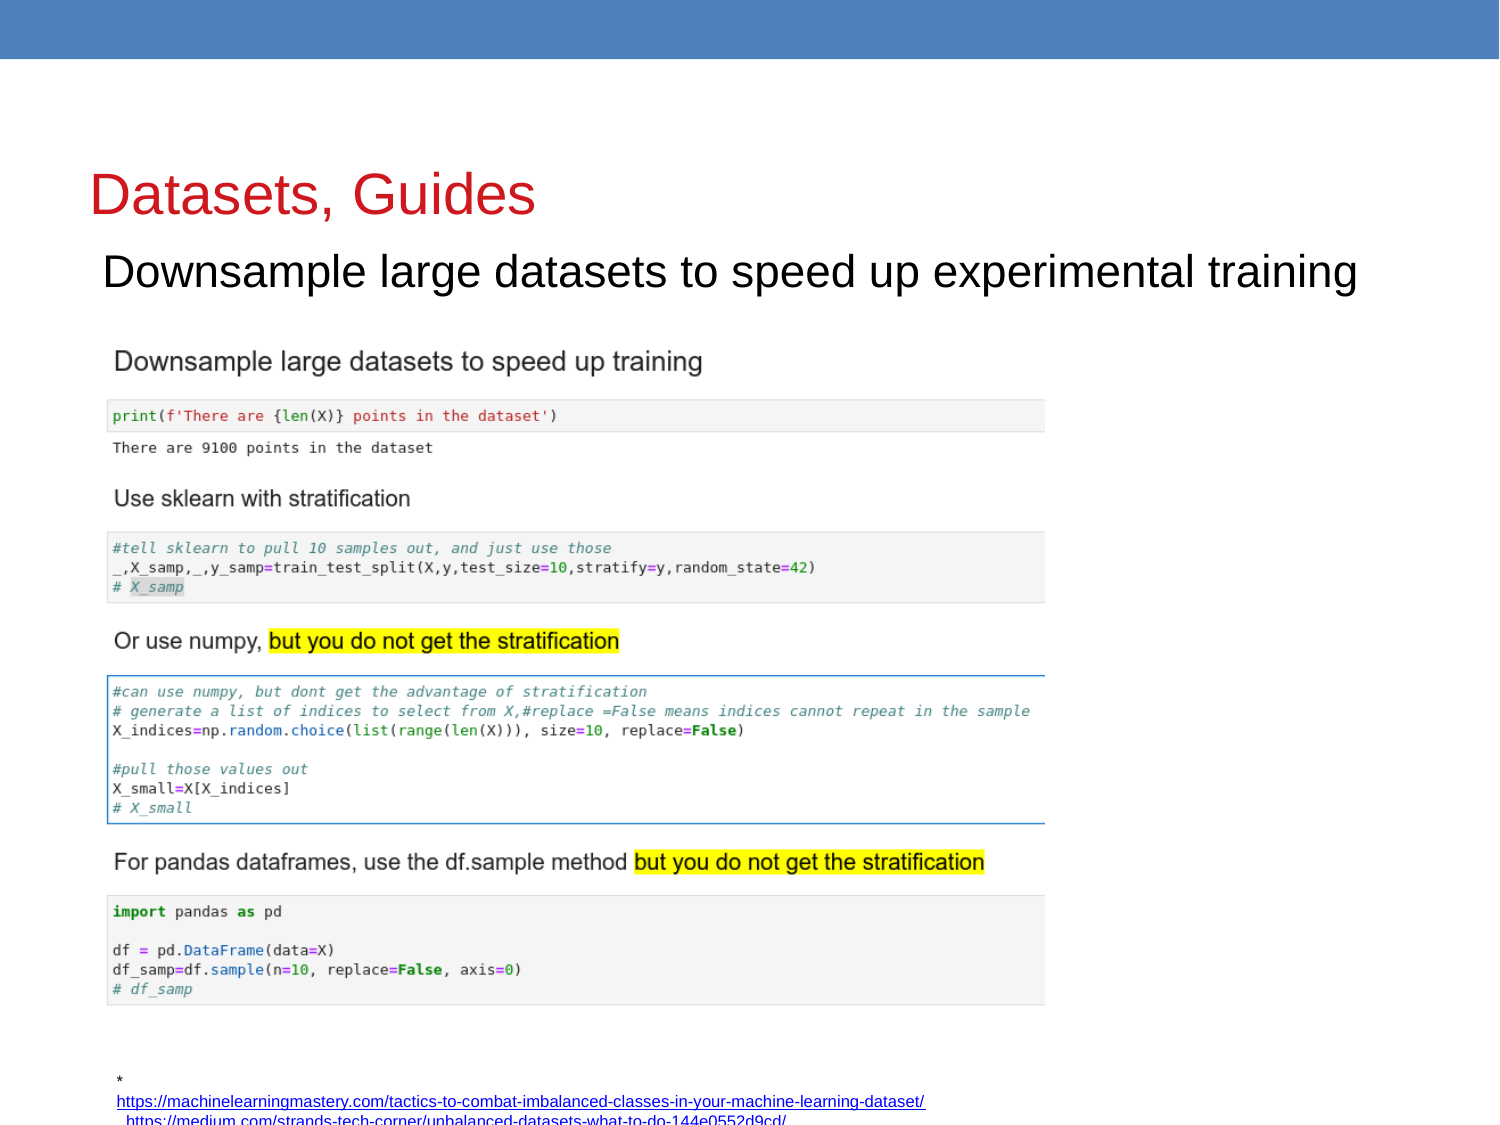

Datasets, Guides
Downsample large datasets to speed up experimental training
* https://machinelearningmastery.com/tactics-to-combat-imbalanced-classes-in-your-machine-learning-dataset/
 https://medium.com/strands-tech-corner/unbalanced-datasets-what-to-do-144e0552d9cd/